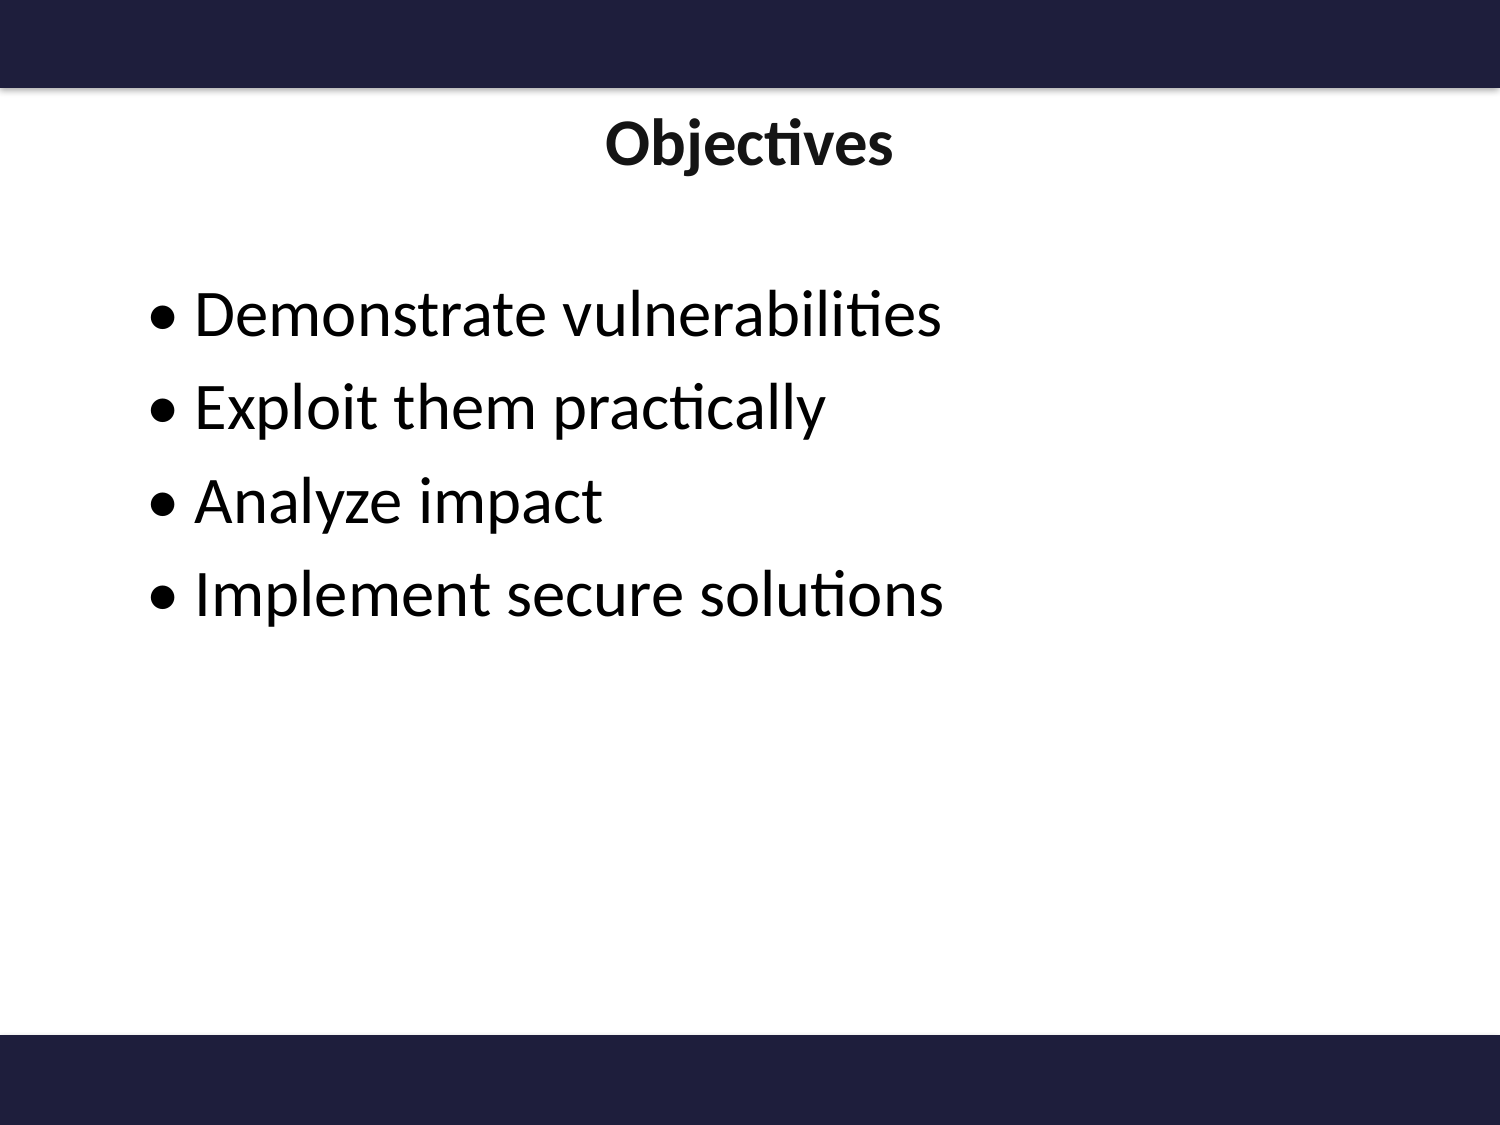

# Objectives
• Demonstrate vulnerabilities
• Exploit them practically
• Analyze impact
• Implement secure solutions